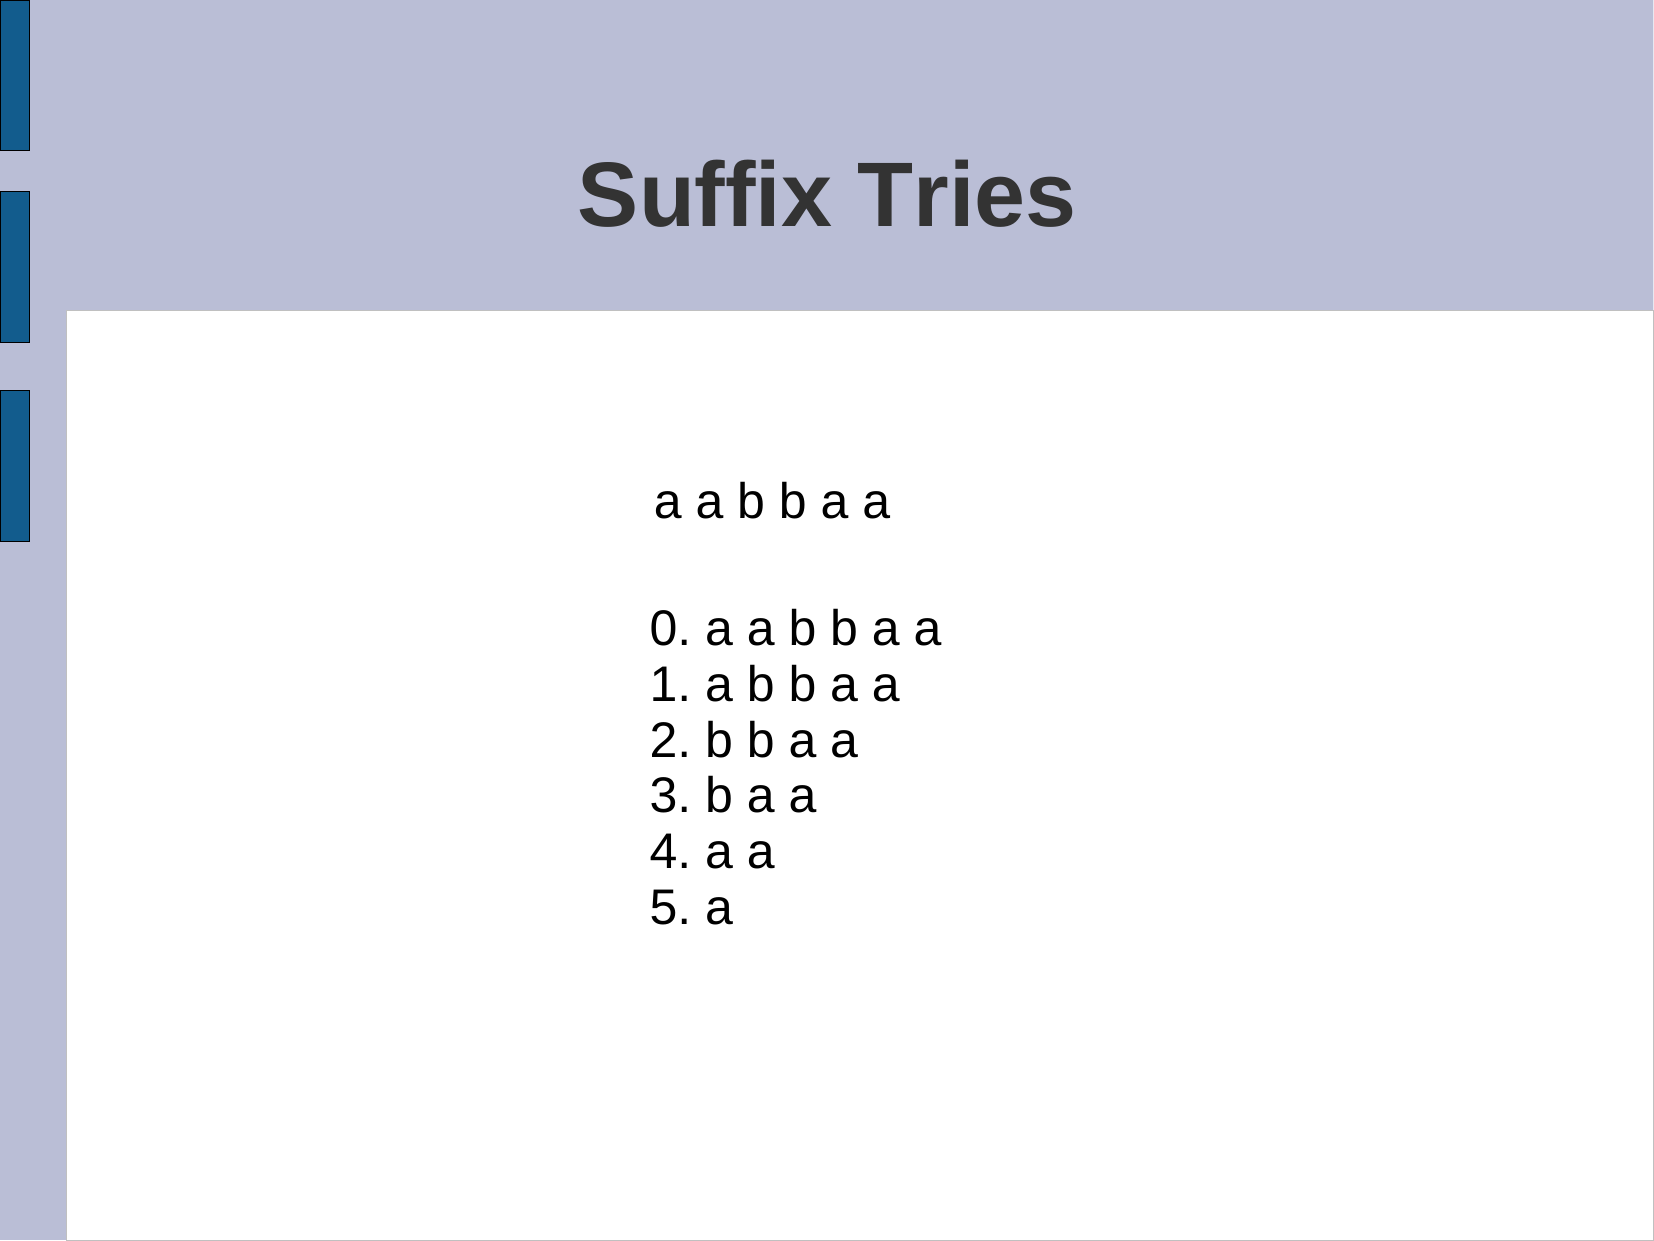

# Suffix Tries
a a b b a a
0. a a b b a a
1. a b b a a
2. b b a a
3. b a a
4. a a
5. a